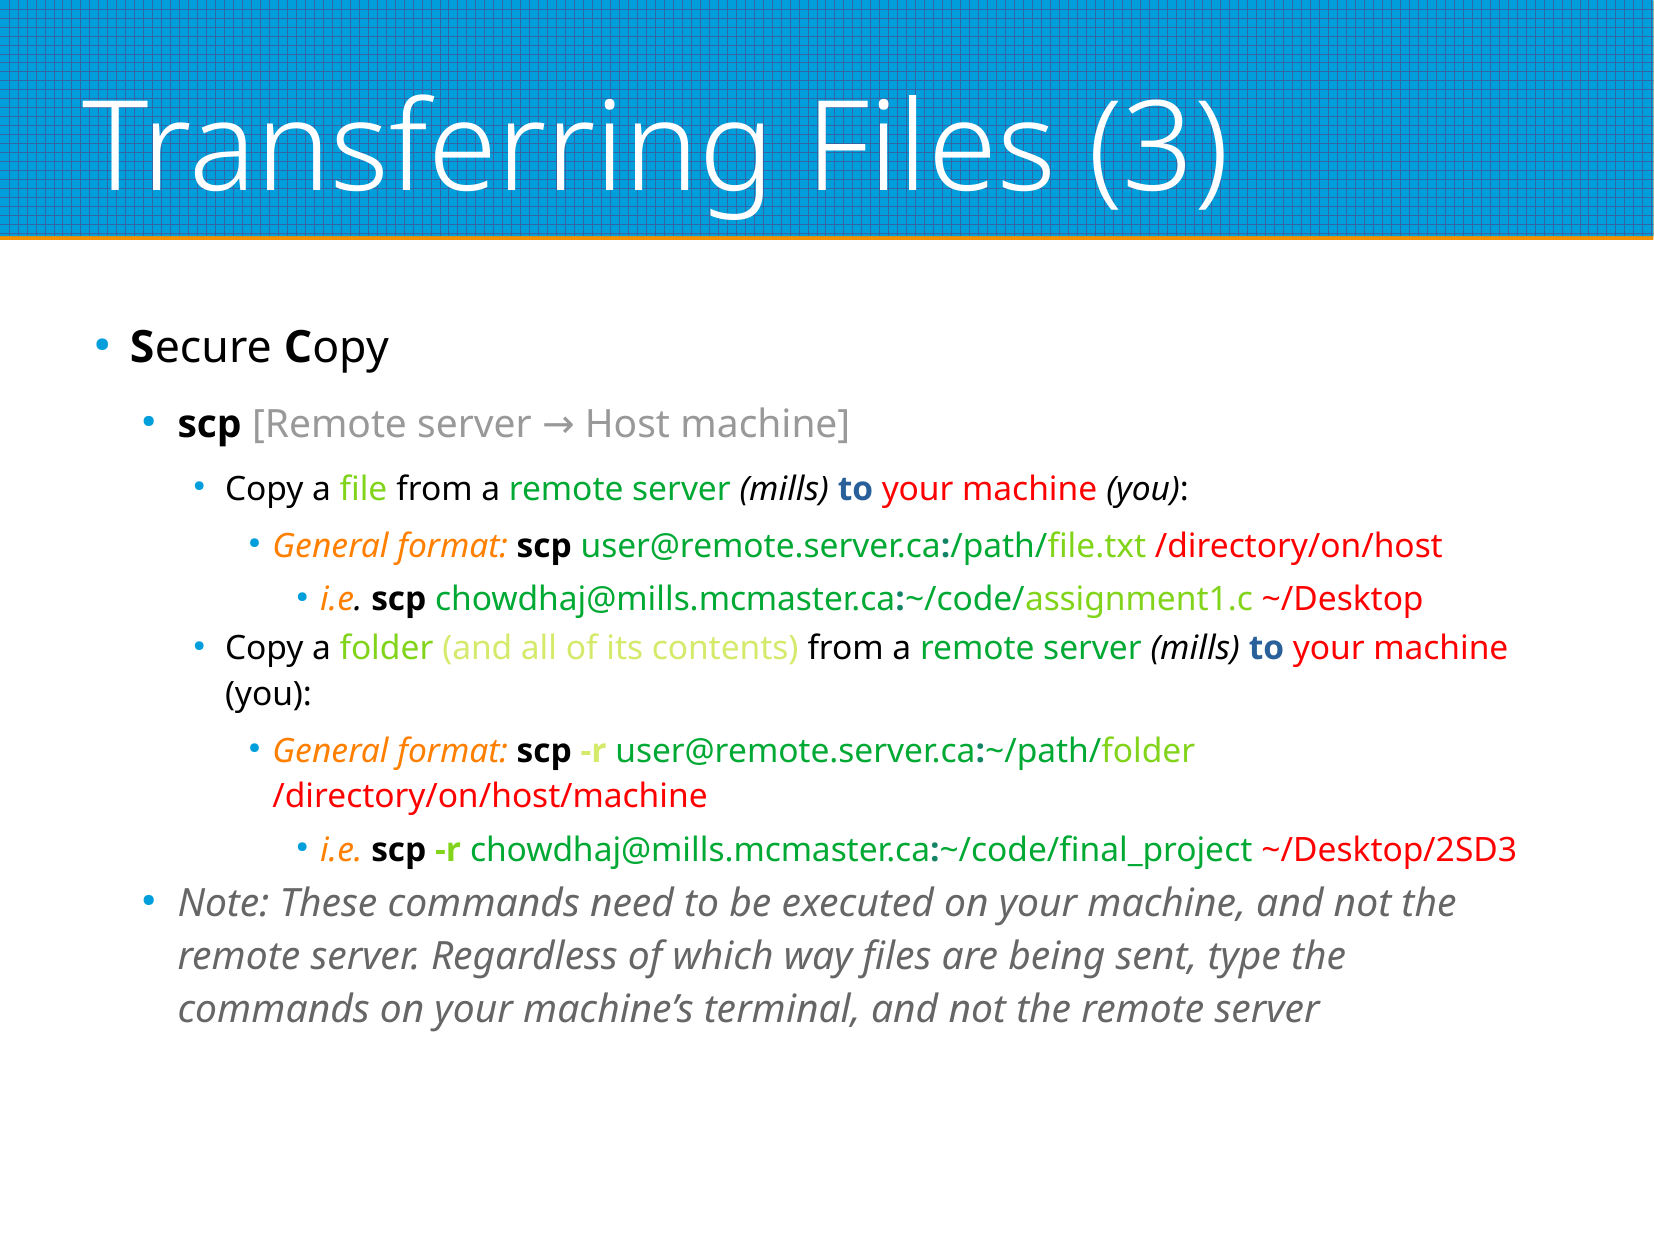

# Transferring Files (3)
Secure Copy
scp [Remote server → Host machine]
Copy a file from a remote server (mills) to your machine (you):
General format: scp user@remote.server.ca:/path/file.txt /directory/on/host
i.e. scp chowdhaj@mills.mcmaster.ca:~/code/assignment1.c ~/Desktop
Copy a folder (and all of its contents) from a remote server (mills) to your machine (you):
General format: scp -r user@remote.server.ca:~/path/folder /directory/on/host/machine
i.e. scp -r chowdhaj@mills.mcmaster.ca:~/code/final_project ~/Desktop/2SD3
Note: These commands need to be executed on your machine, and not the remote server. Regardless of which way files are being sent, type the commands on your machine’s terminal, and not the remote server